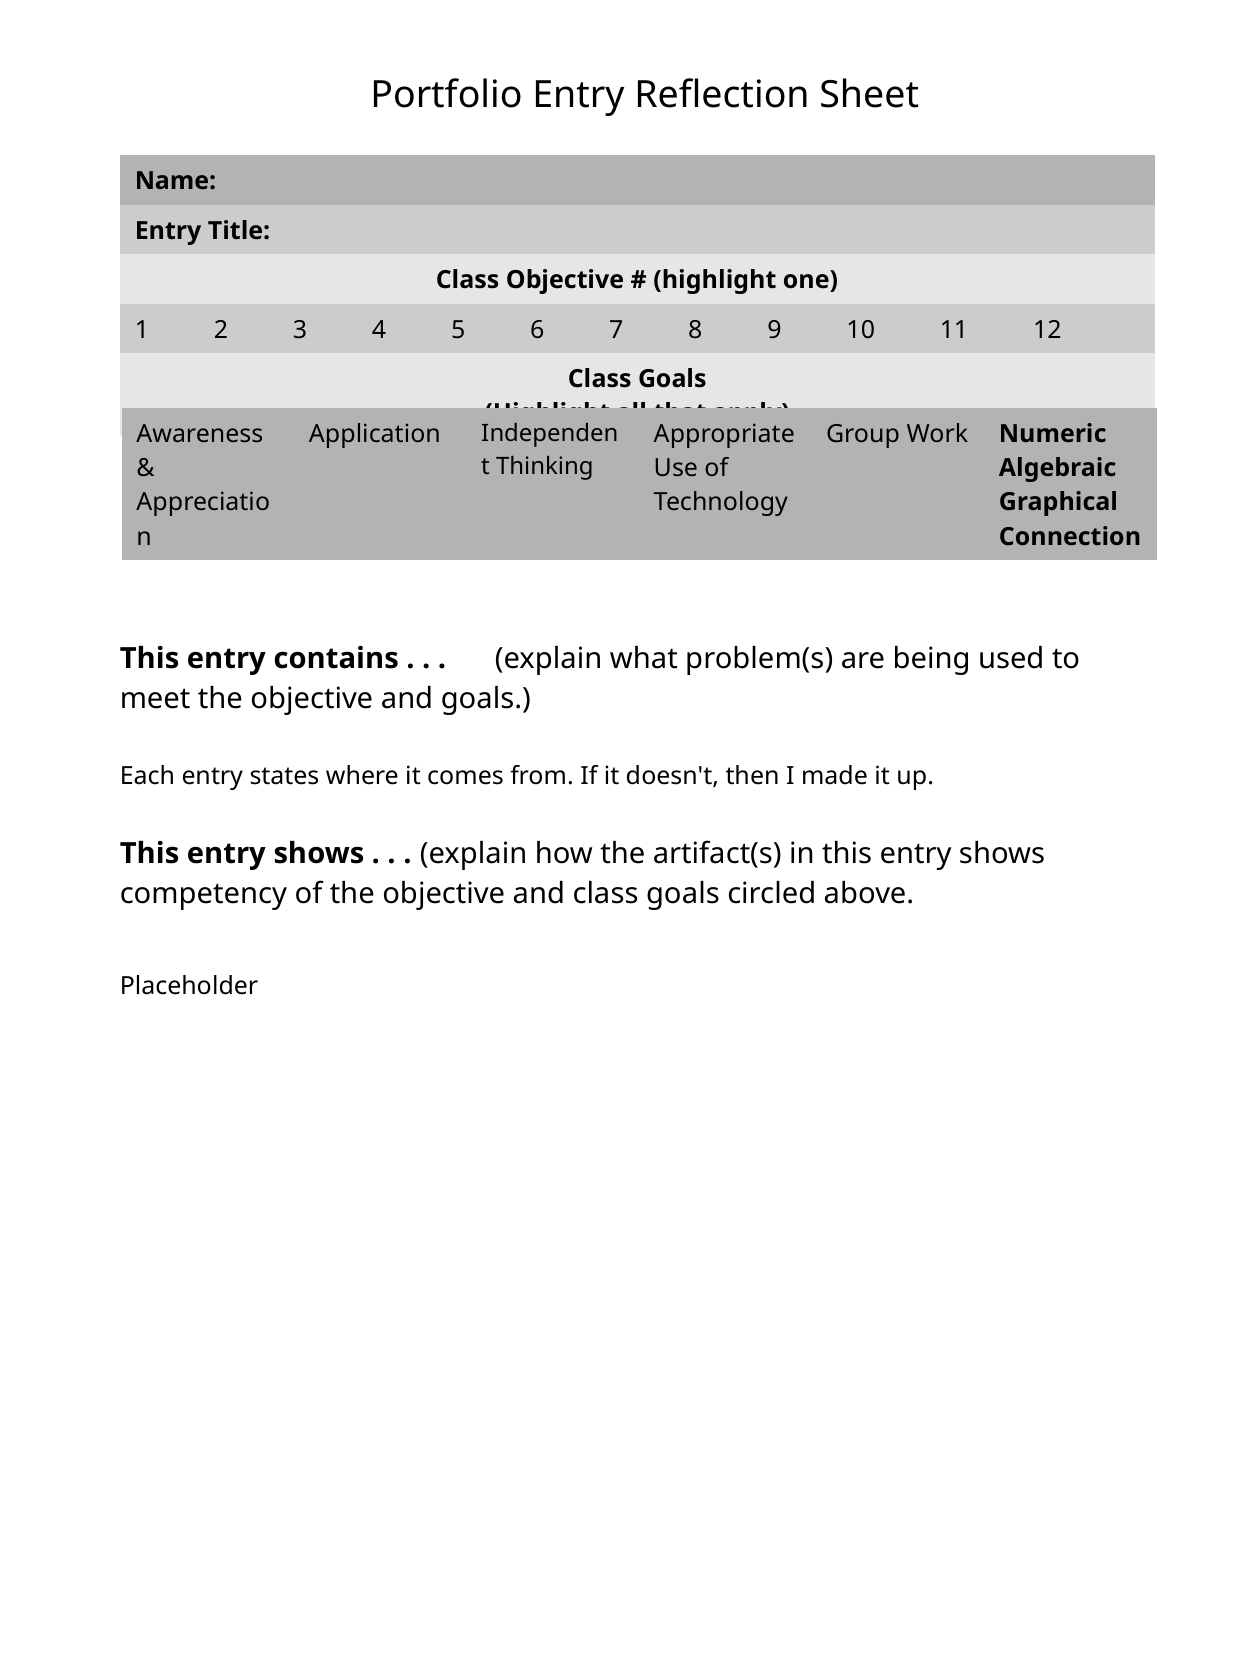

Portfolio Entry Reflection Sheet
| Name: |
| --- |
| Entry Title: |
| Class Objective # (highlight one) |
| 1 2 3 4 5 6 7 8 9 10 11 12 |
| Class Goals (Highlight all that apply) |
| Awareness & Appreciation | Application | Independent Thinking | Appropriate Use of Technology | Group Work | Numeric Algebraic Graphical Connection |
| --- | --- | --- | --- | --- | --- |
This entry contains . . .	(explain what problem(s) are being used to meet the objective and goals.)
Each entry states where it comes from. If it doesn't, then I made it up.
This entry shows . . .	(explain how the artifact(s) in this entry shows competency of the objective and class goals circled above.
Placeholder